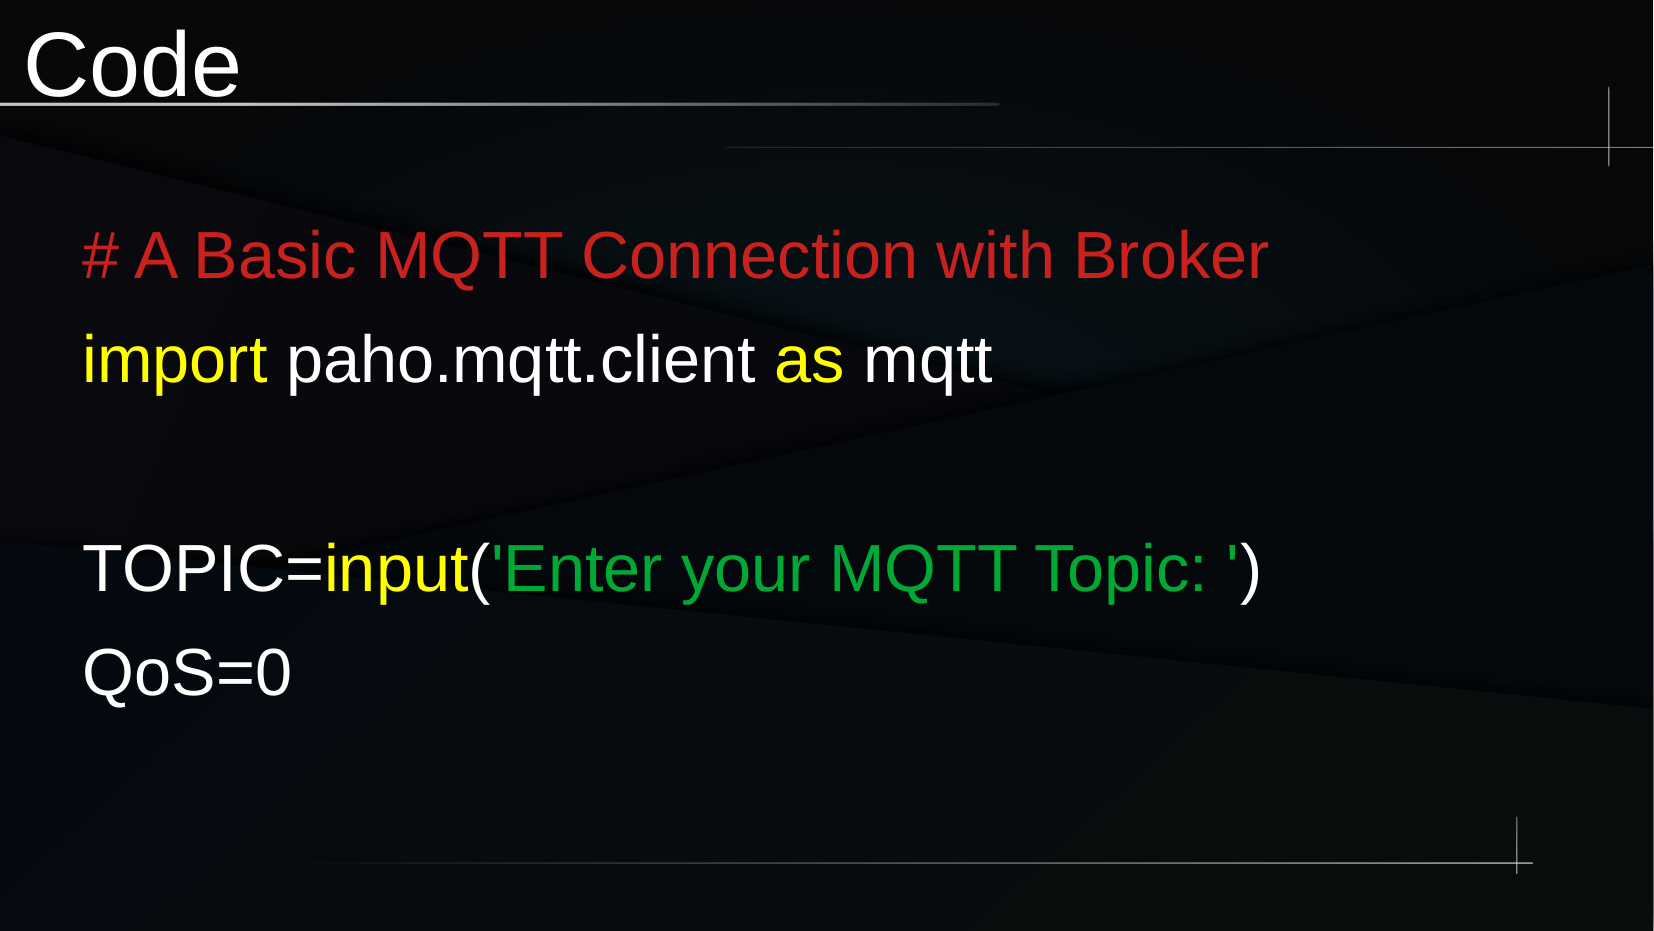

# Code
# A Basic MQTT Connection with Broker
import paho.mqtt.client as mqtt
TOPIC=input('Enter your MQTT Topic: ')
QoS=0